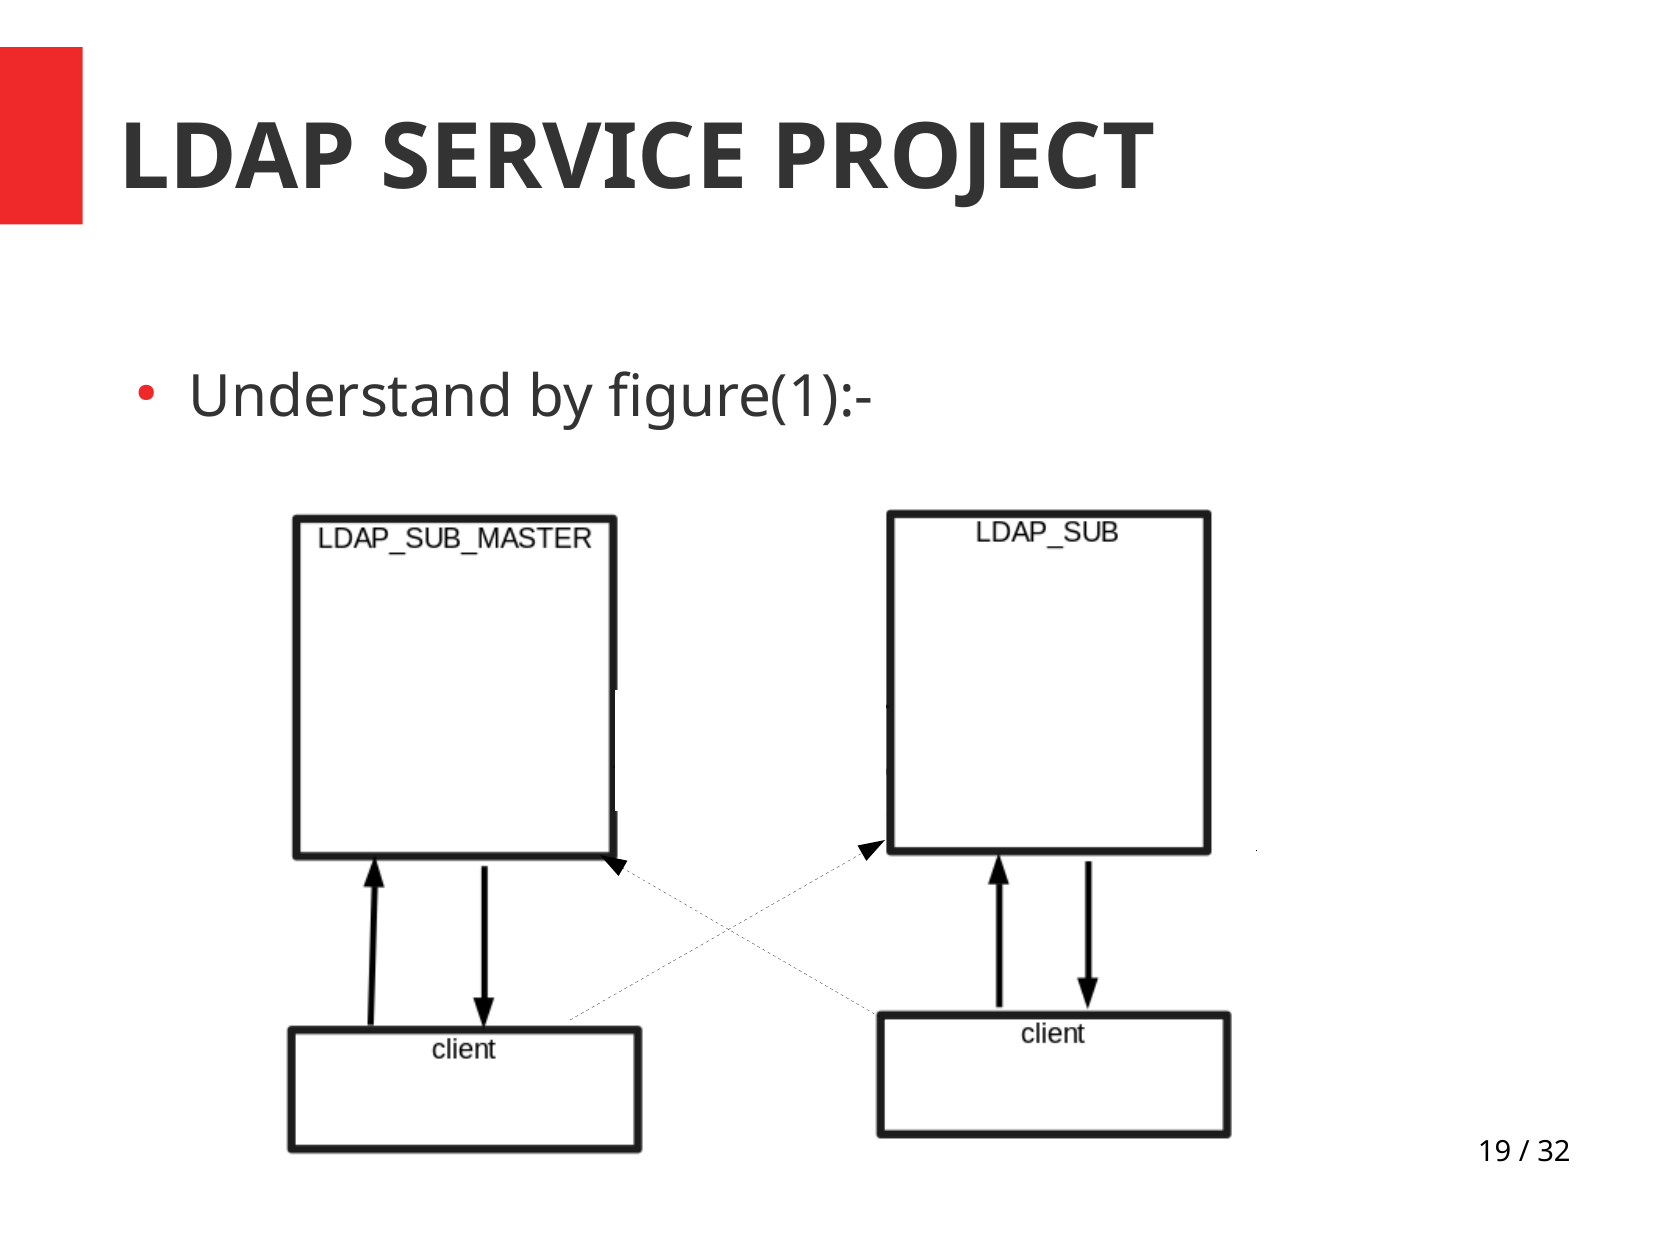

# LDAP SERVICE PROJECT
Understand by figure(1):-
19